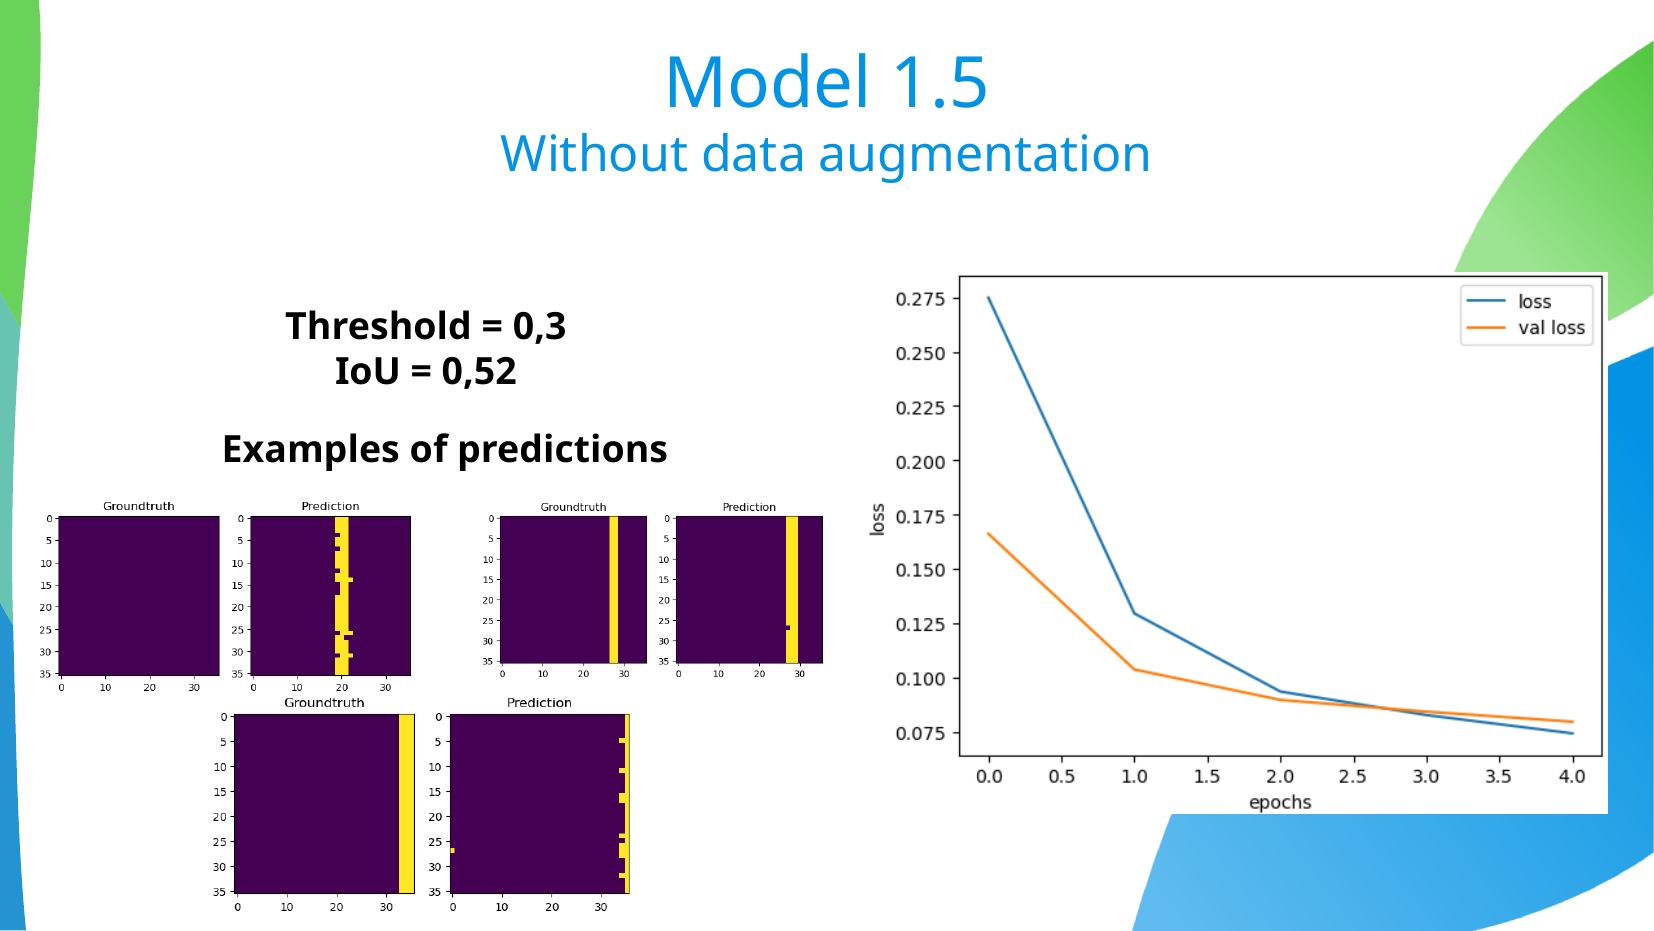

Model 1.5
Without data augmentation
Threshold = 0,3
IoU = 0,52
Examples of predictions
70%